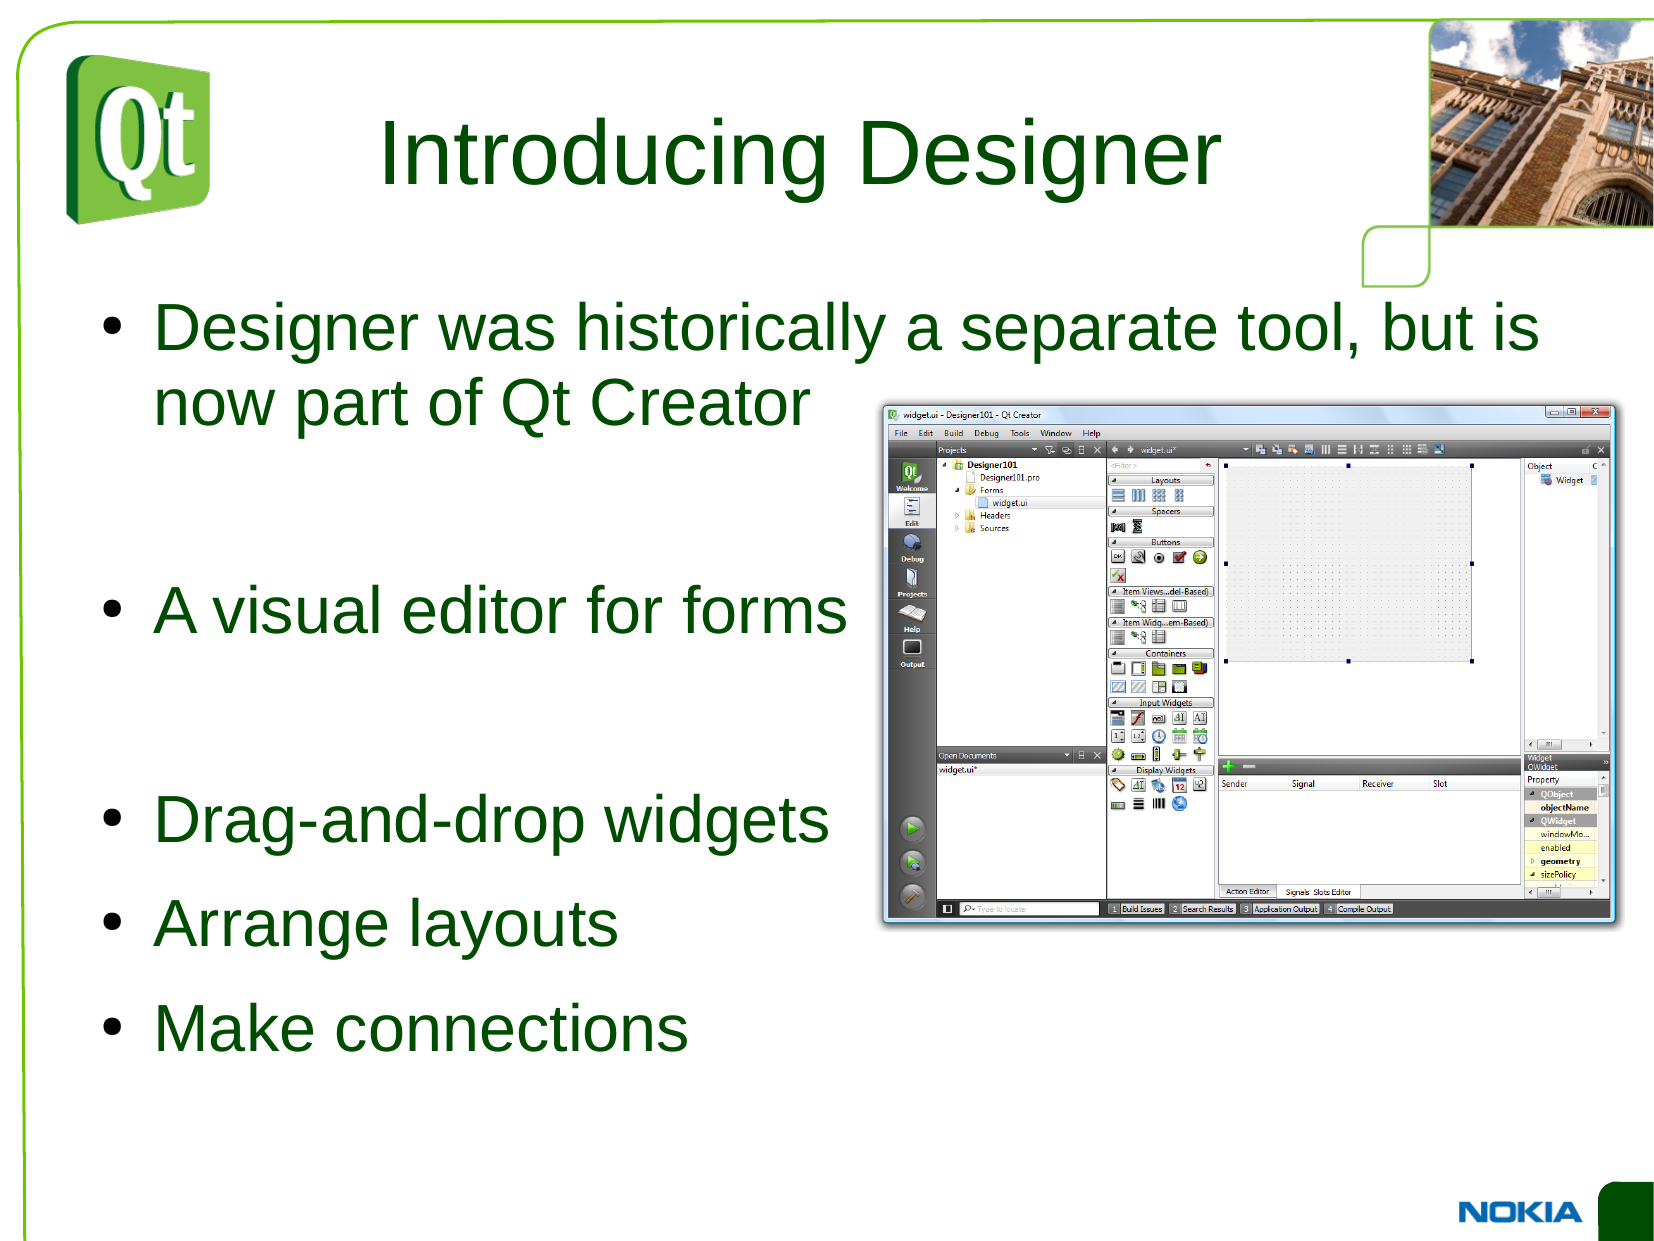

# Introducing Designer
Designer was historically a separate tool, but is now part of Qt Creator
A visual editor for forms
Drag-and-drop widgets
Arrange layouts
Make connections